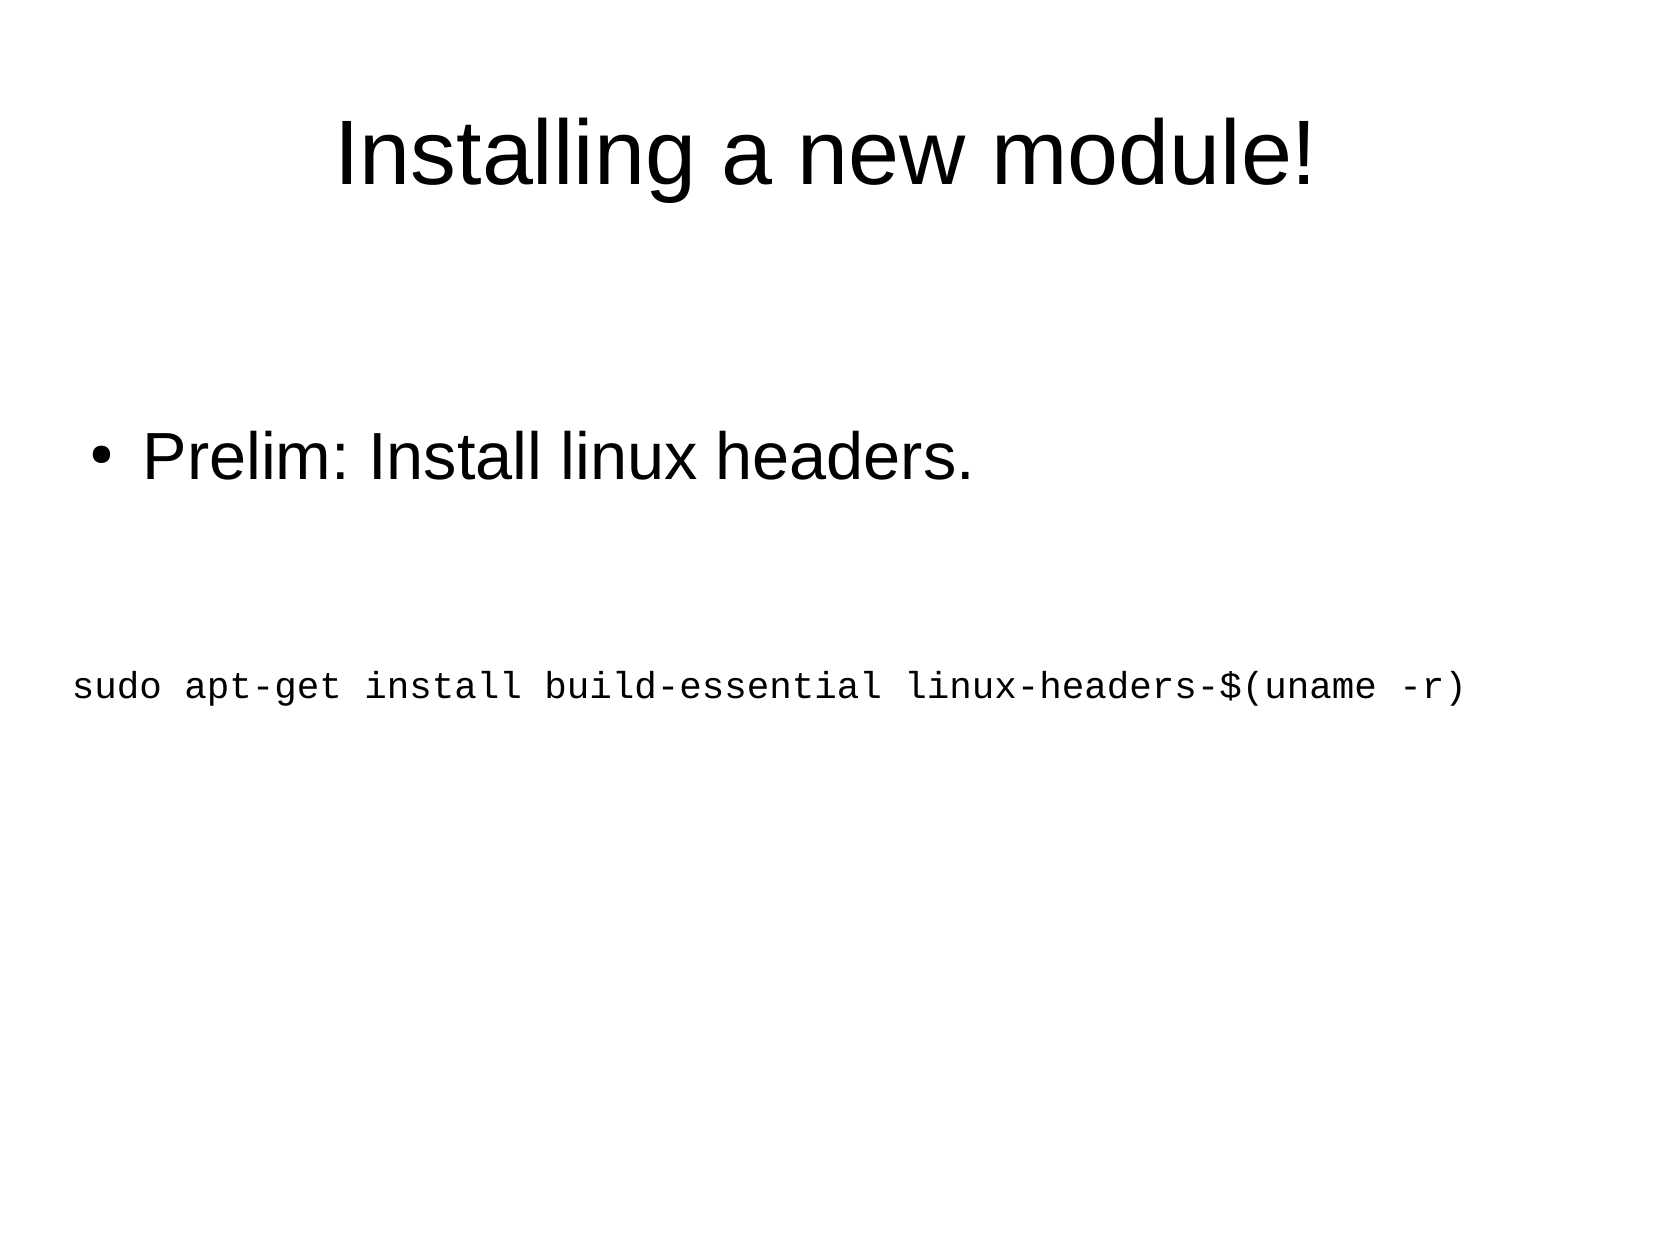

# Installing a new module!
Prelim: Install linux headers.
sudo apt-get install build-essential linux-headers-$(uname -r)